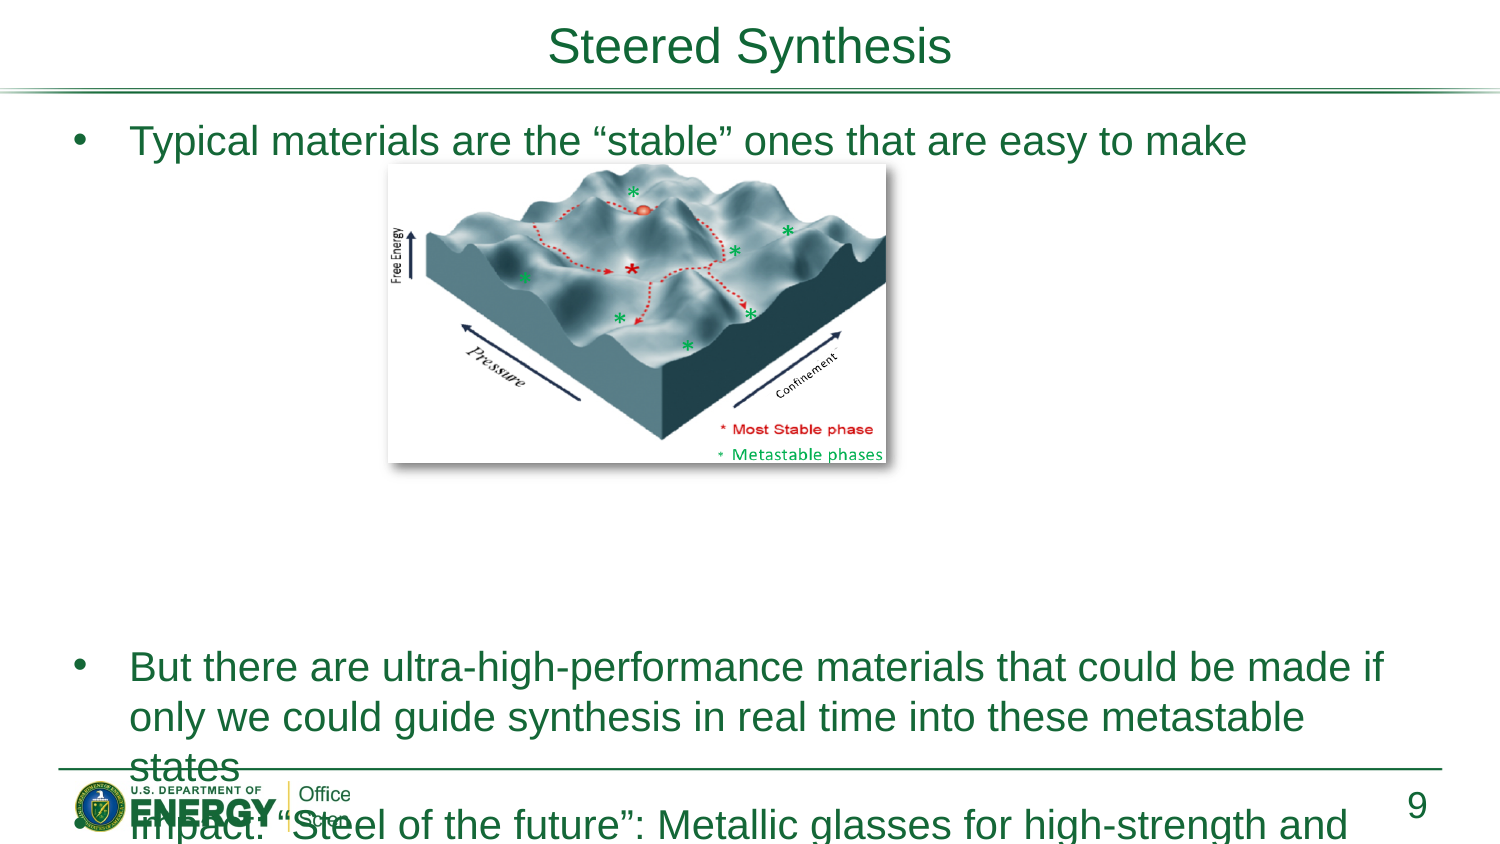

Steered Synthesis
# Typical materials are the “stable” ones that are easy to make
But there are ultra-high-performance materials that could be made if only we could guide synthesis in real time into these metastable states
Impact: “Steel of the future”: Metallic glasses for high-strength and corrosion resistant materials (turbine blades)